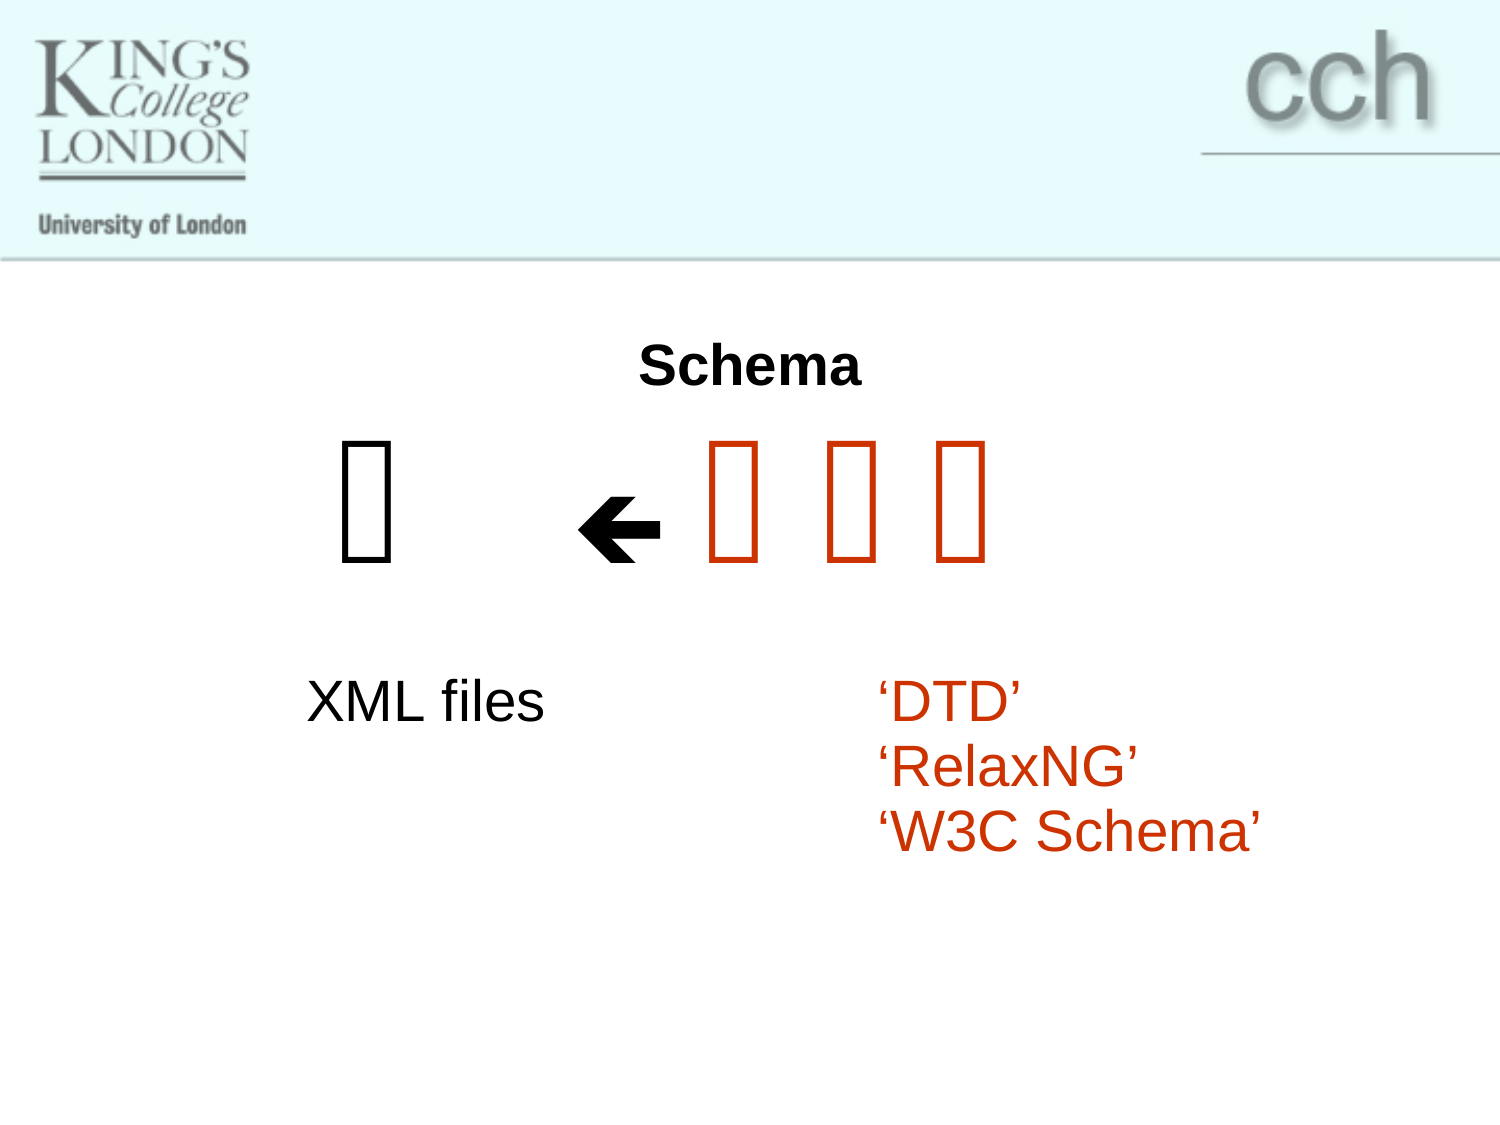

# Schema
     
 XML files 	‘DTD’
						‘RelaxNG’
						‘W3C Schema’